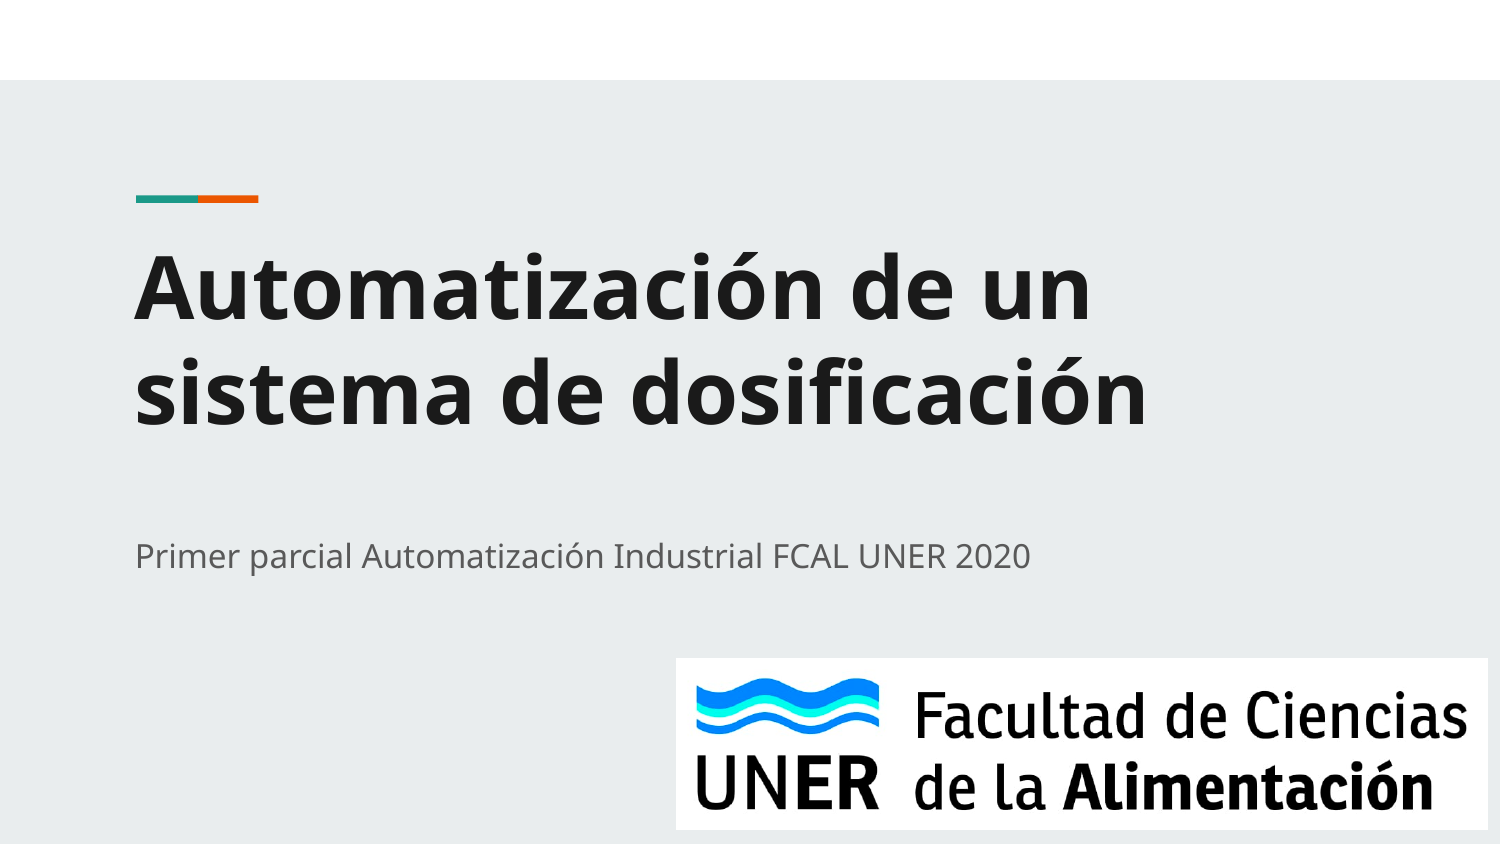

# Automatización de un sistema de dosificación
Primer parcial Automatización Industrial FCAL UNER 2020